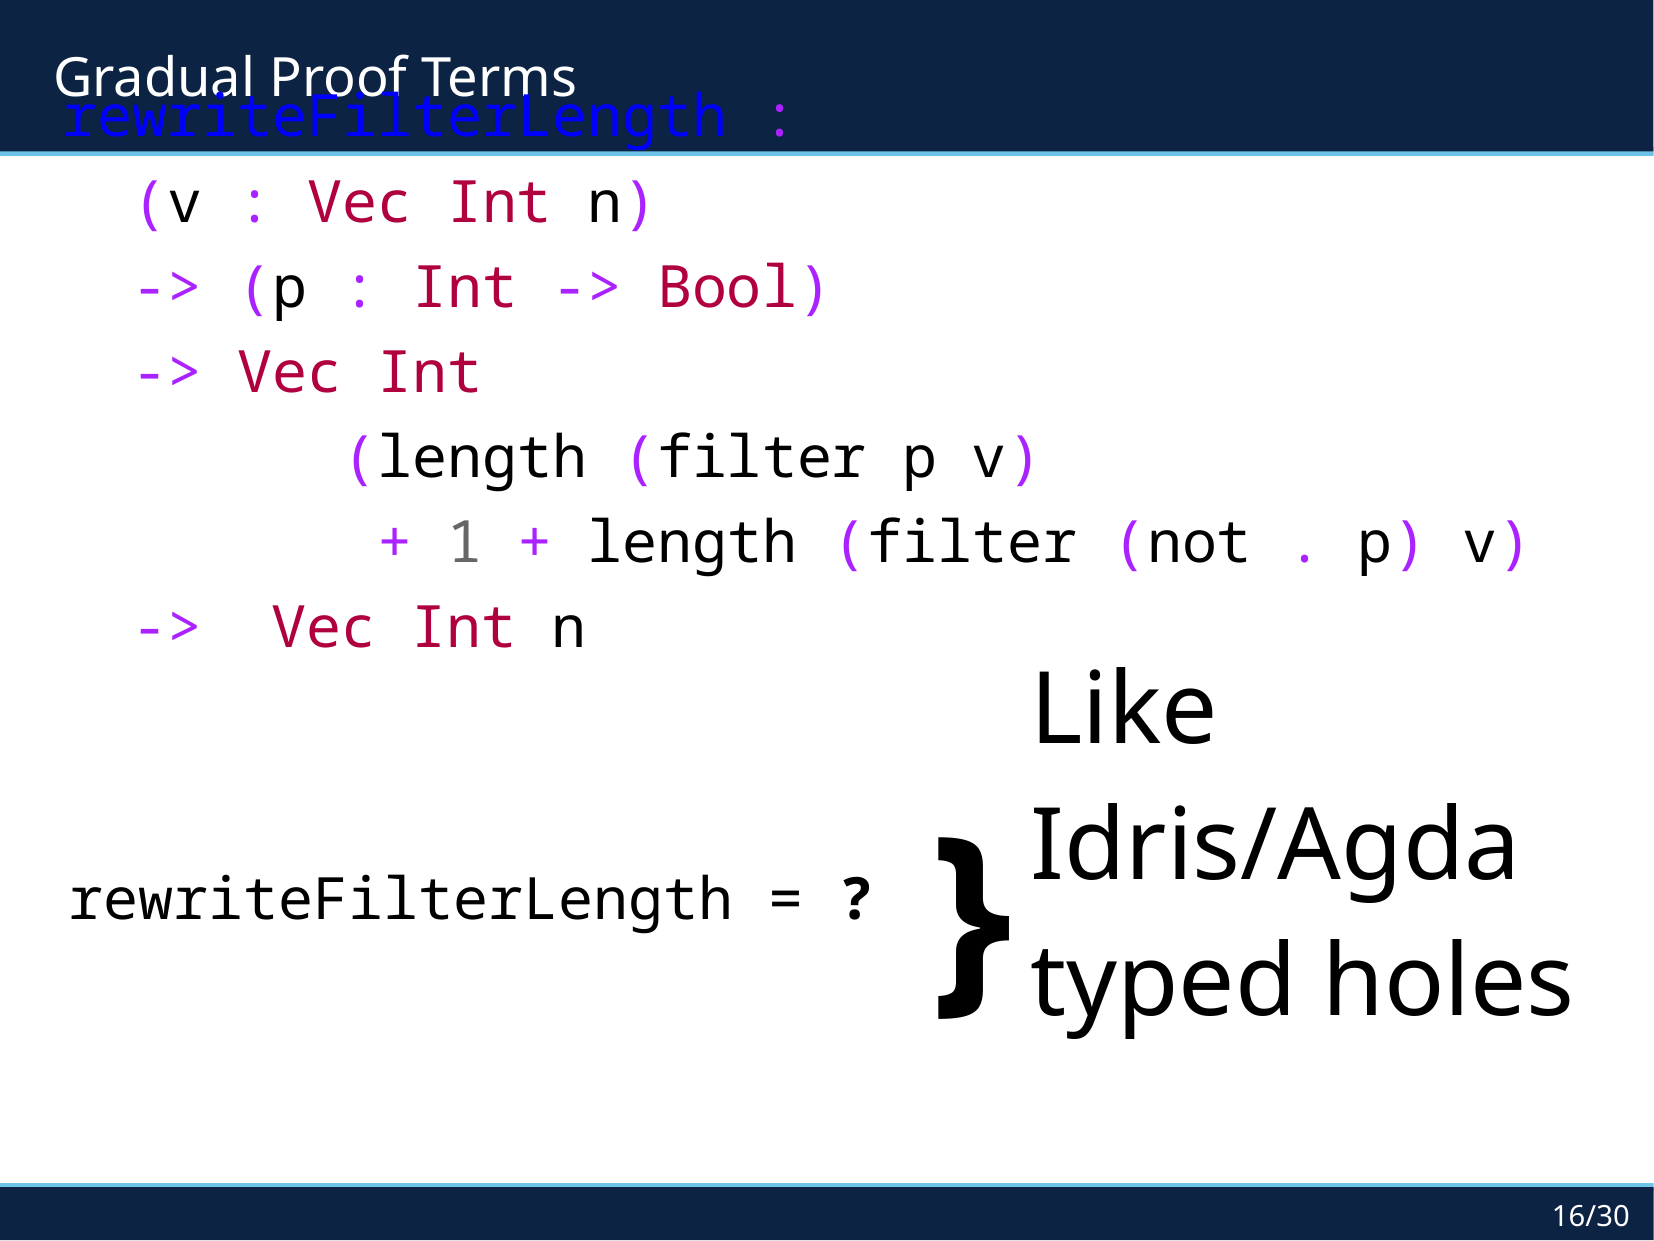

# Gradual Proof Terms
rewriteFilterLength :
 (v : Vec Int n)
 -> (p : Int -> Bool)
 -> Vec Int
 (length (filter p v)
 + 1 + length (filter (not . p) v)
 -> Vec Int n
Like Idris/Agda typed holes
}
rewriteFilterLength = ?
16